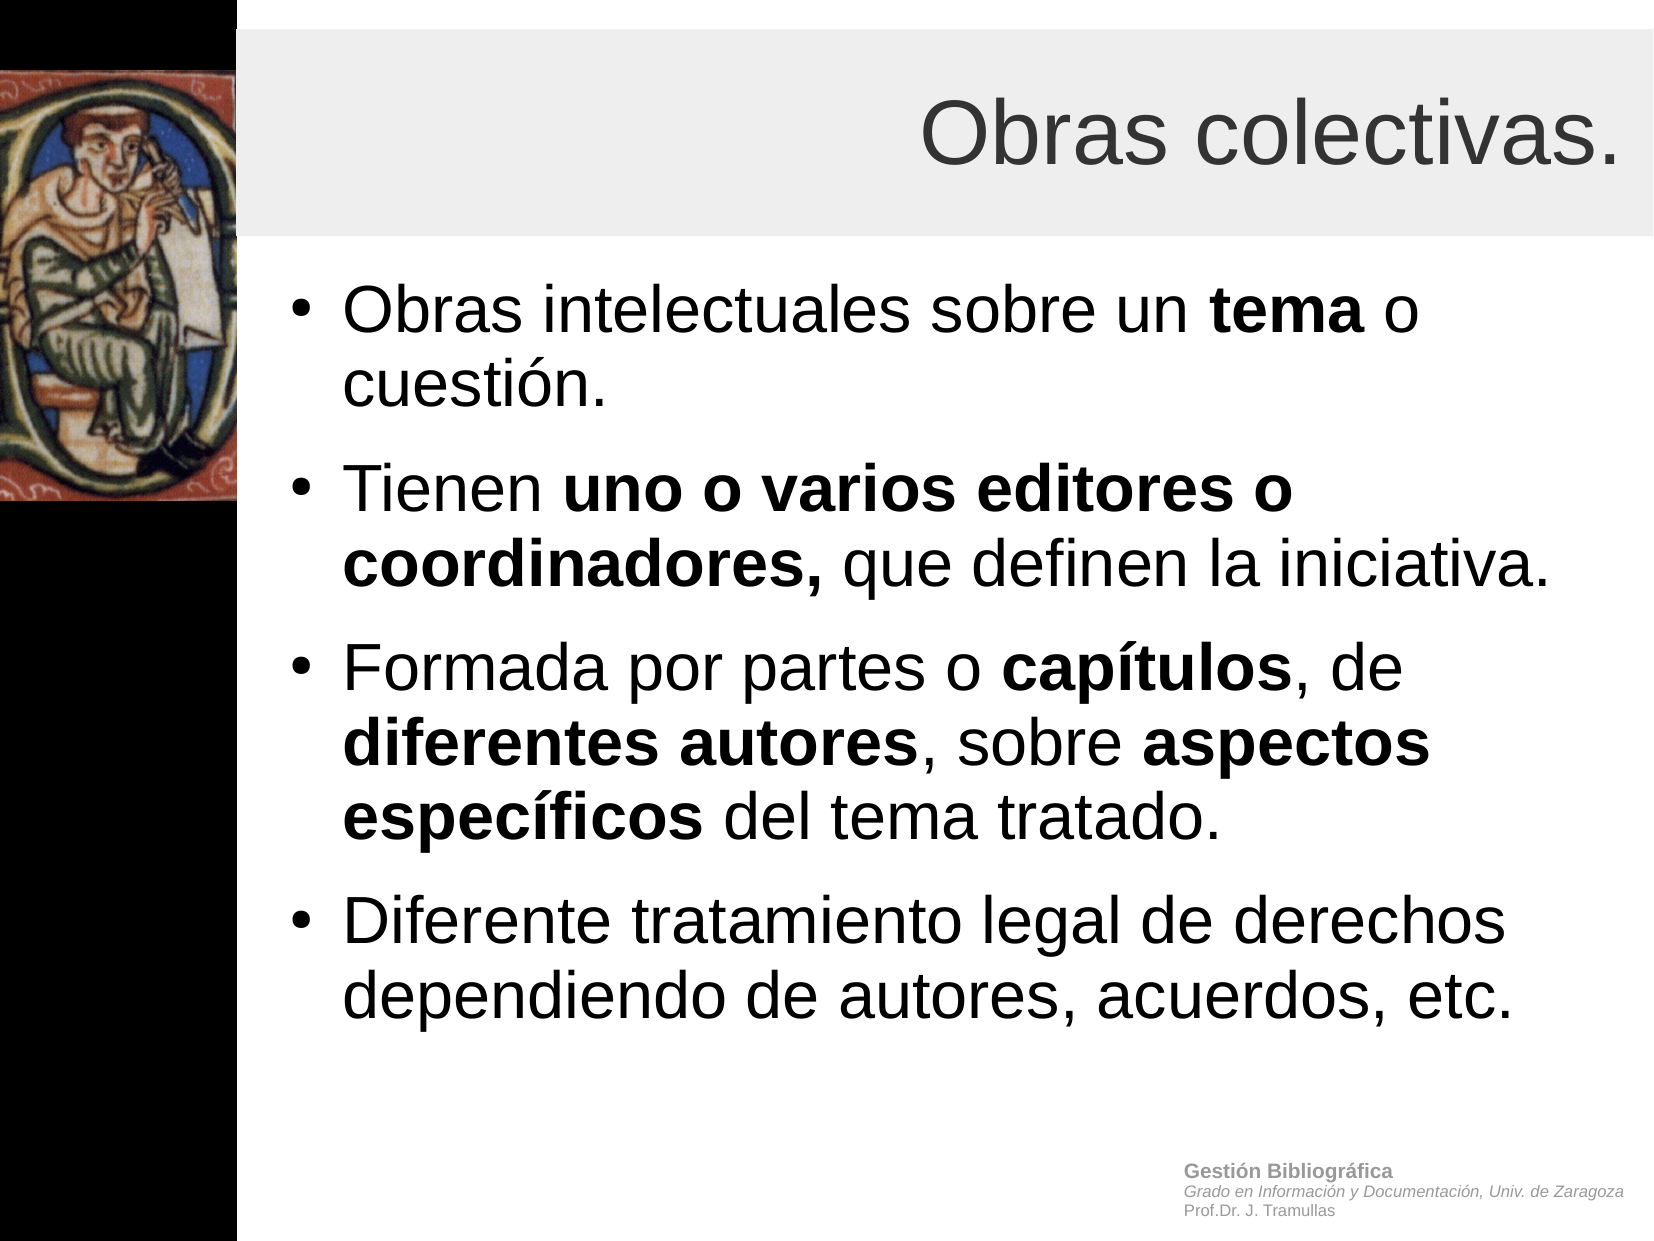

# Obras colectivas.
Obras intelectuales sobre un tema o cuestión.
Tienen uno o varios editores o coordinadores, que definen la iniciativa.
Formada por partes o capítulos, de diferentes autores, sobre aspectos específicos del tema tratado.
Diferente tratamiento legal de derechos dependiendo de autores, acuerdos, etc.